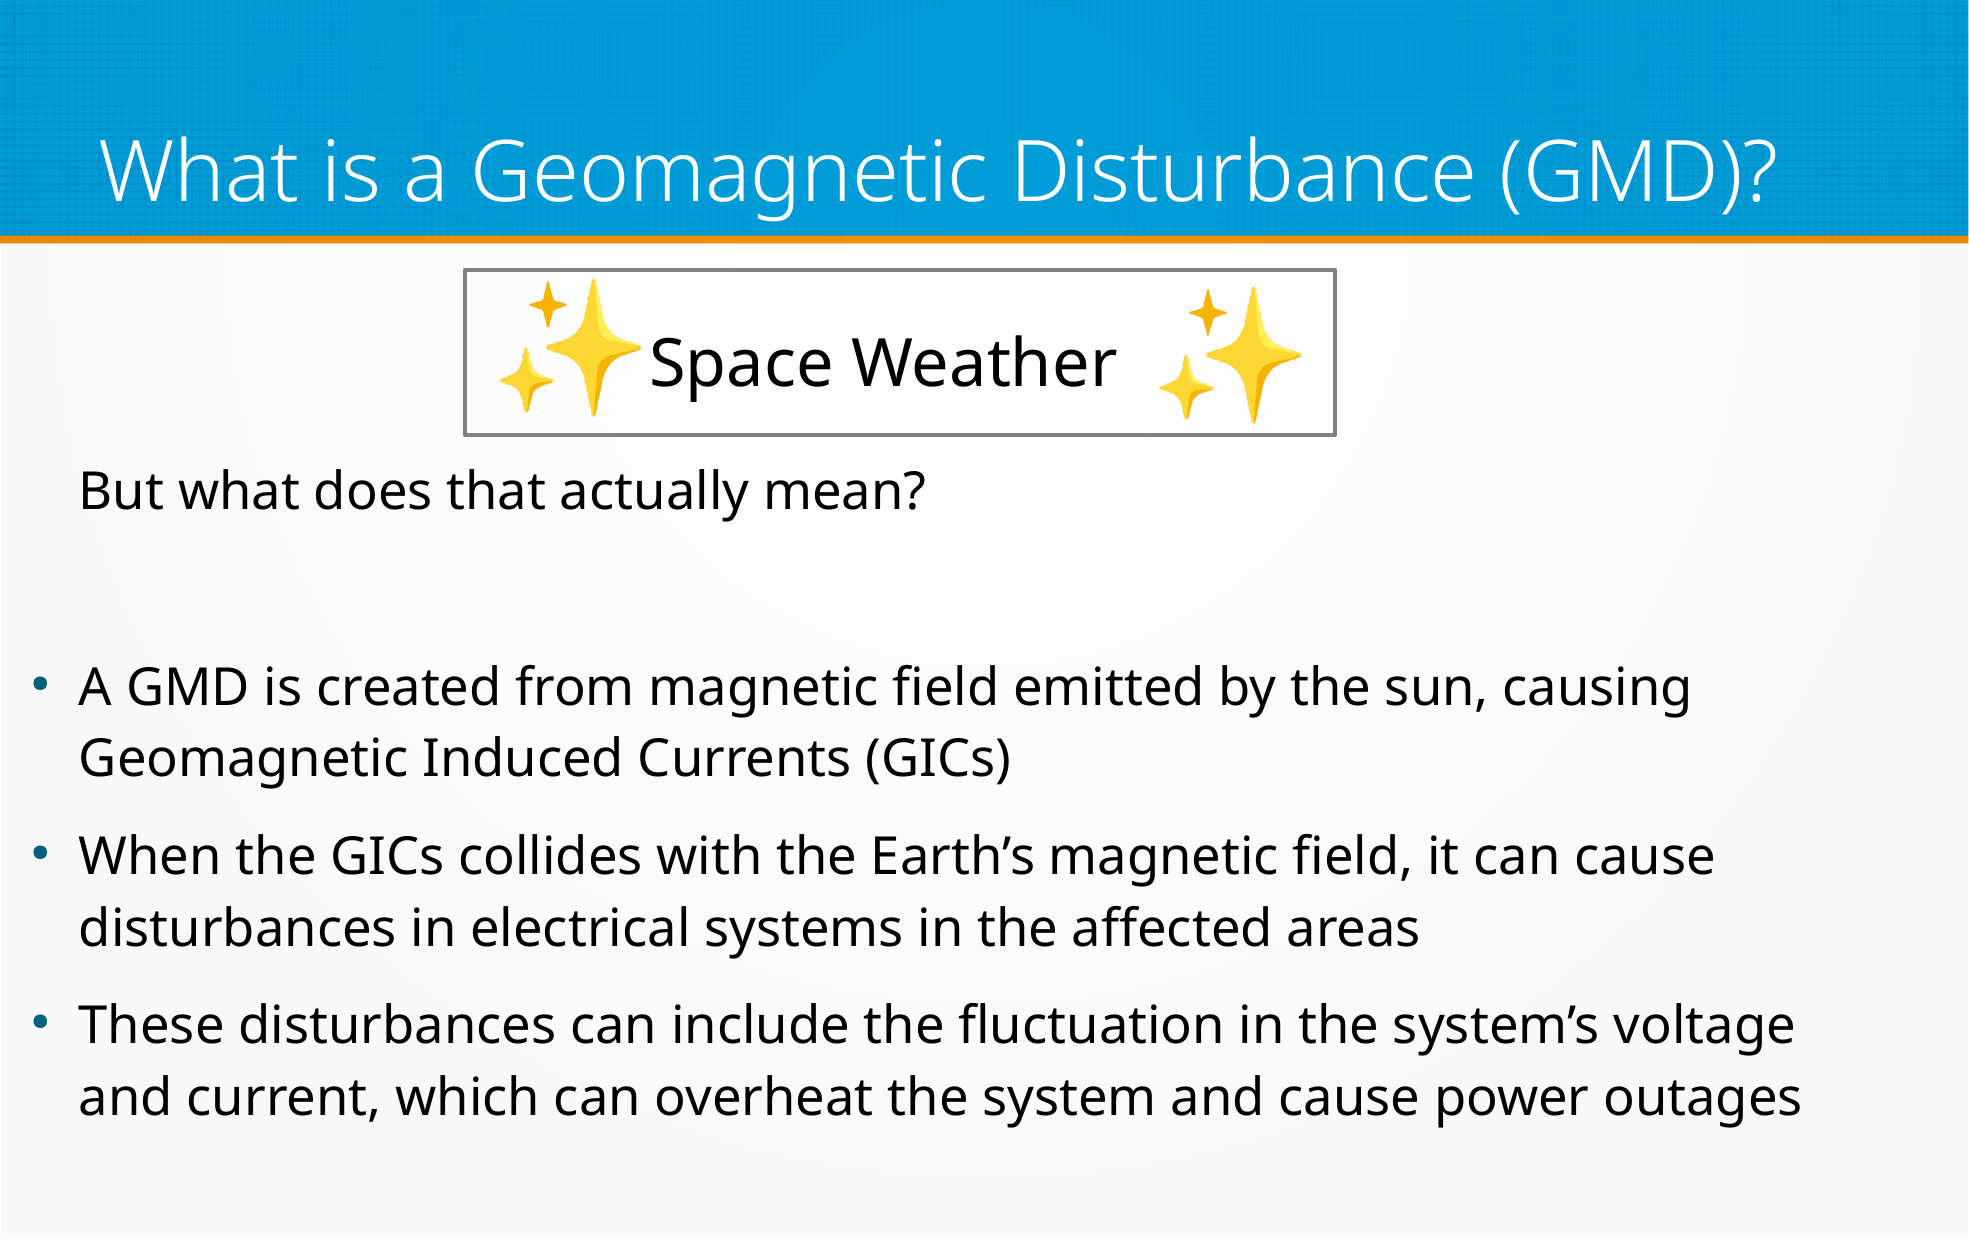

# What is a Geomagnetic Disturbance (GMD)?
Space Weather
But what does that actually mean?
A GMD is created from magnetic field emitted by the sun, causing Geomagnetic Induced Currents (GICs)
When the GICs collides with the Earth’s magnetic field, it can cause disturbances in electrical systems in the affected areas
These disturbances can include the fluctuation in the system’s voltage and current, which can overheat the system and cause power outages